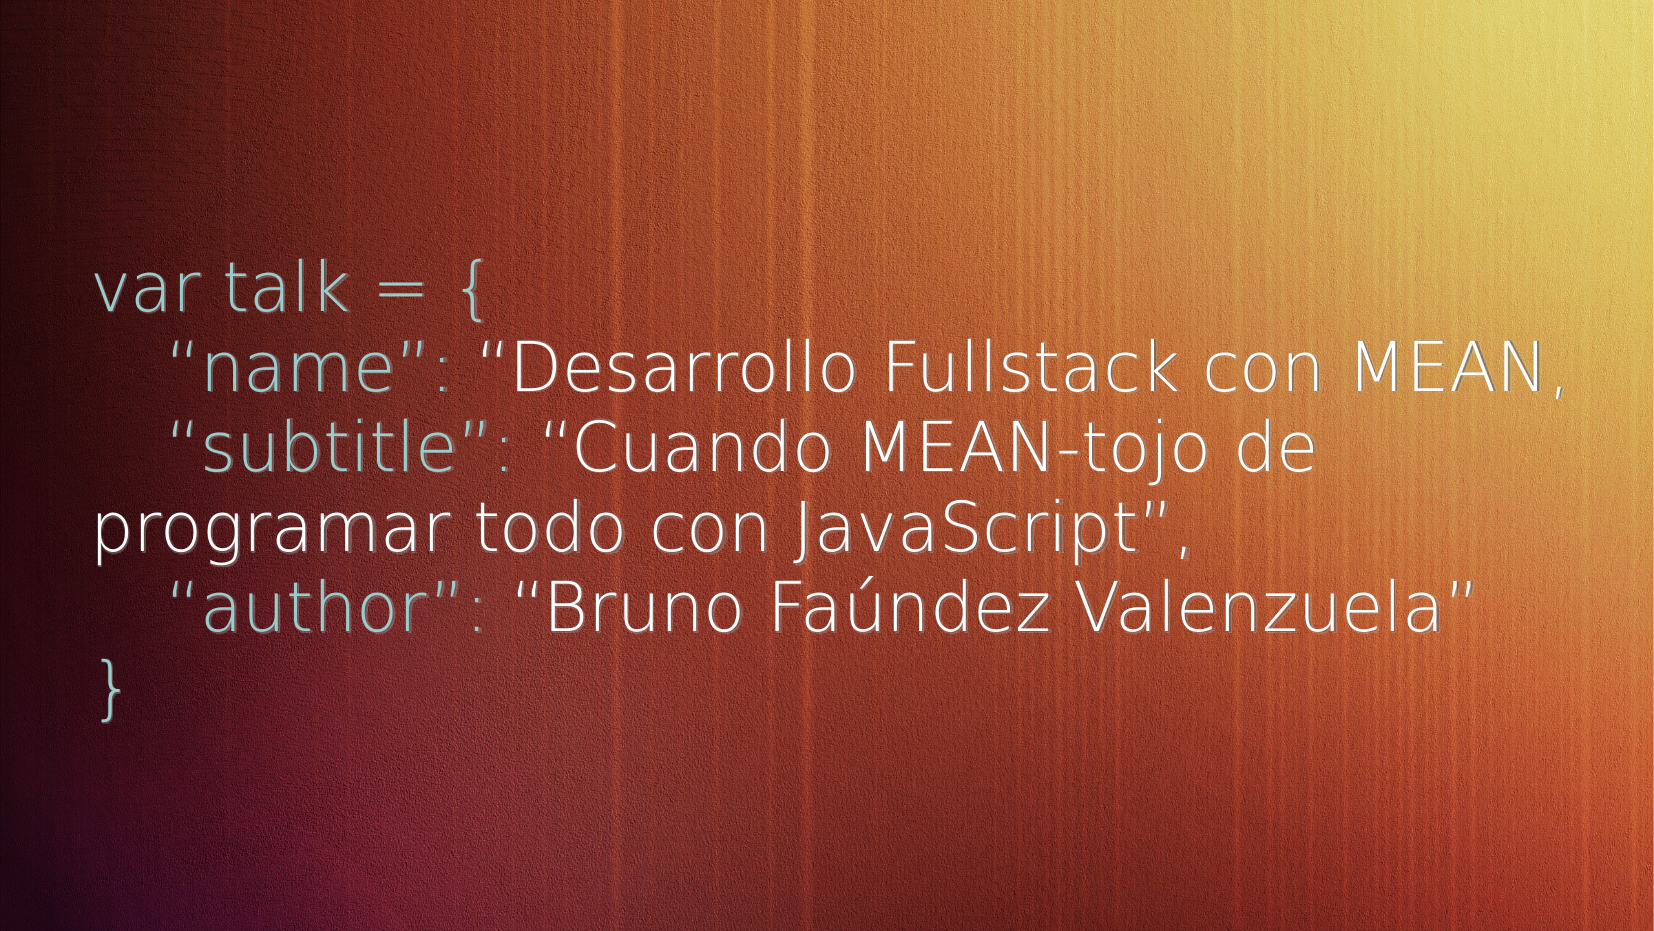

var talk = {
	“name”: “Desarrollo Fullstack con MEAN,
	“subtitle”: “Cuando MEAN-tojo de programar todo con JavaScript”,
	“author”: “Bruno Faúndez Valenzuela”
}